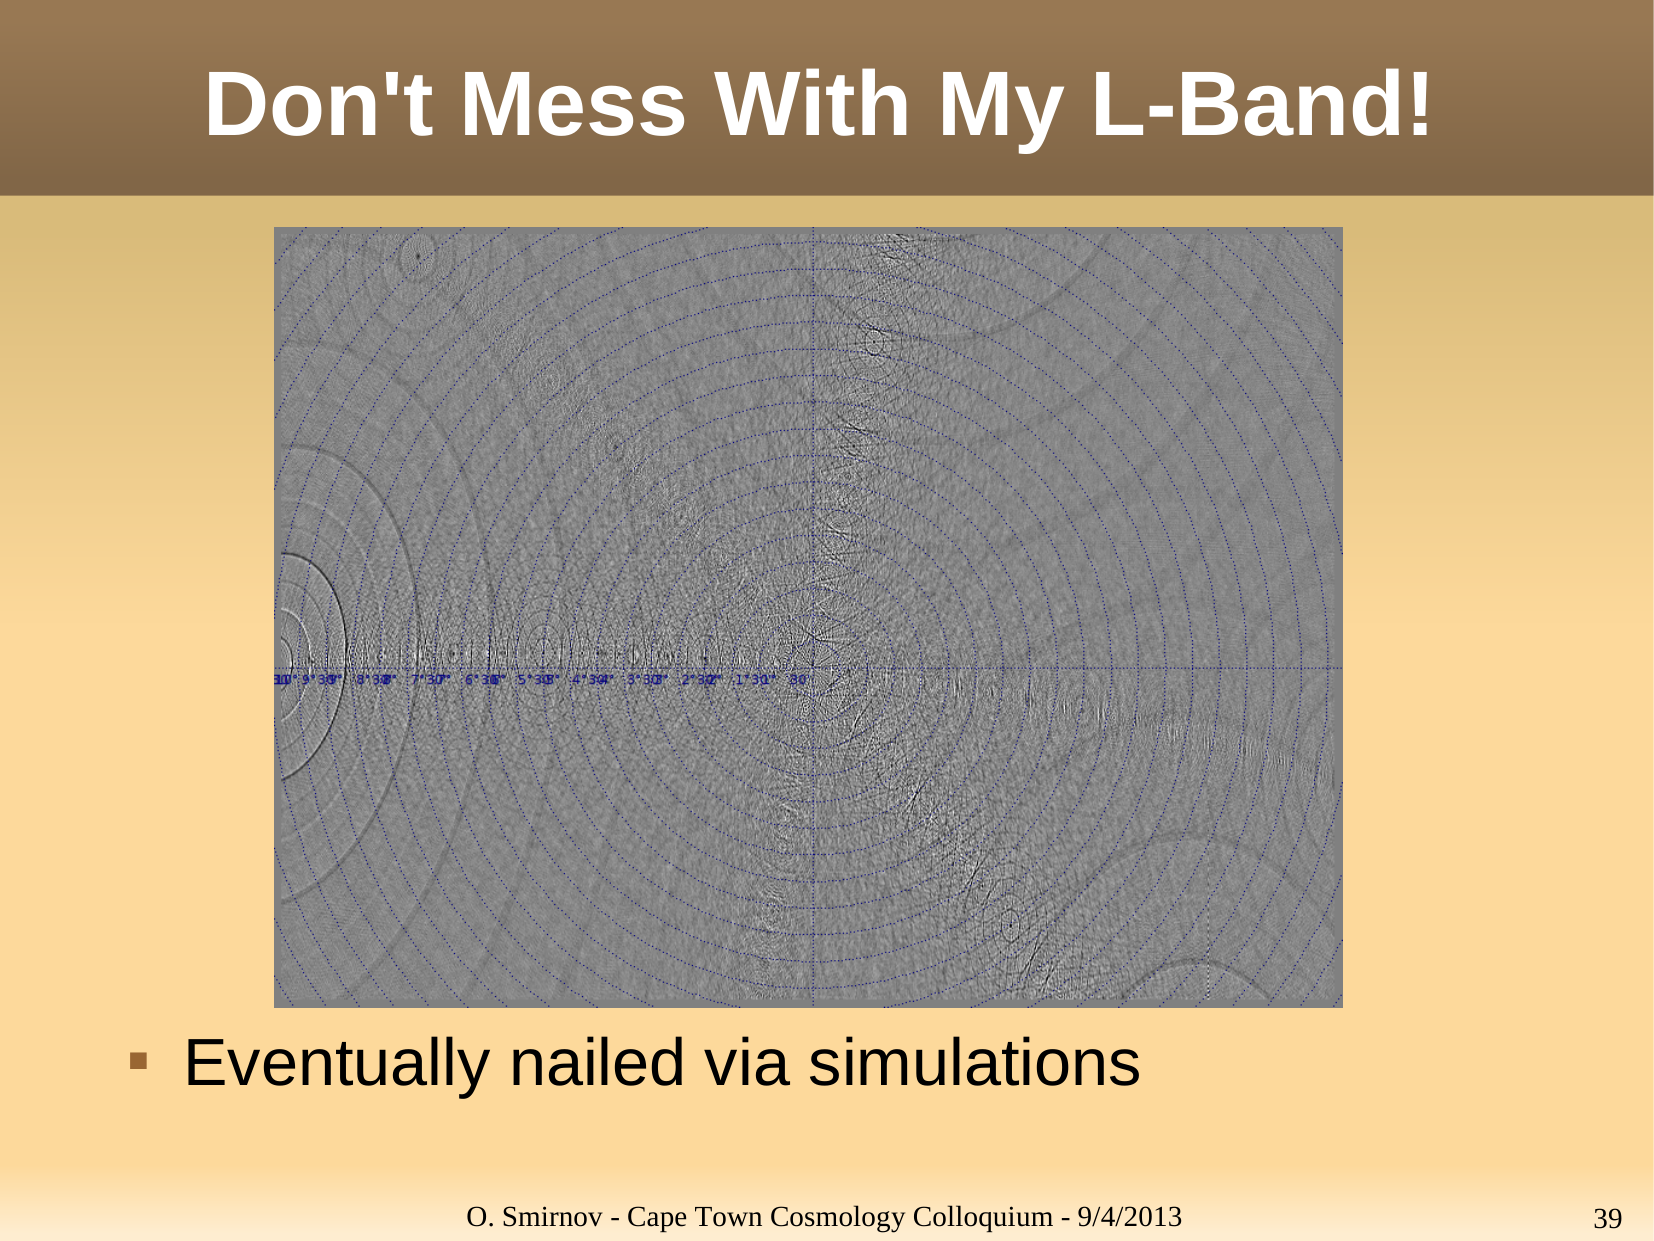

# Don't Mess With My L-Band!
Eventually nailed via simulations
O. Smirnov - Cape Town Cosmology Colloquium - 9/4/2013
39